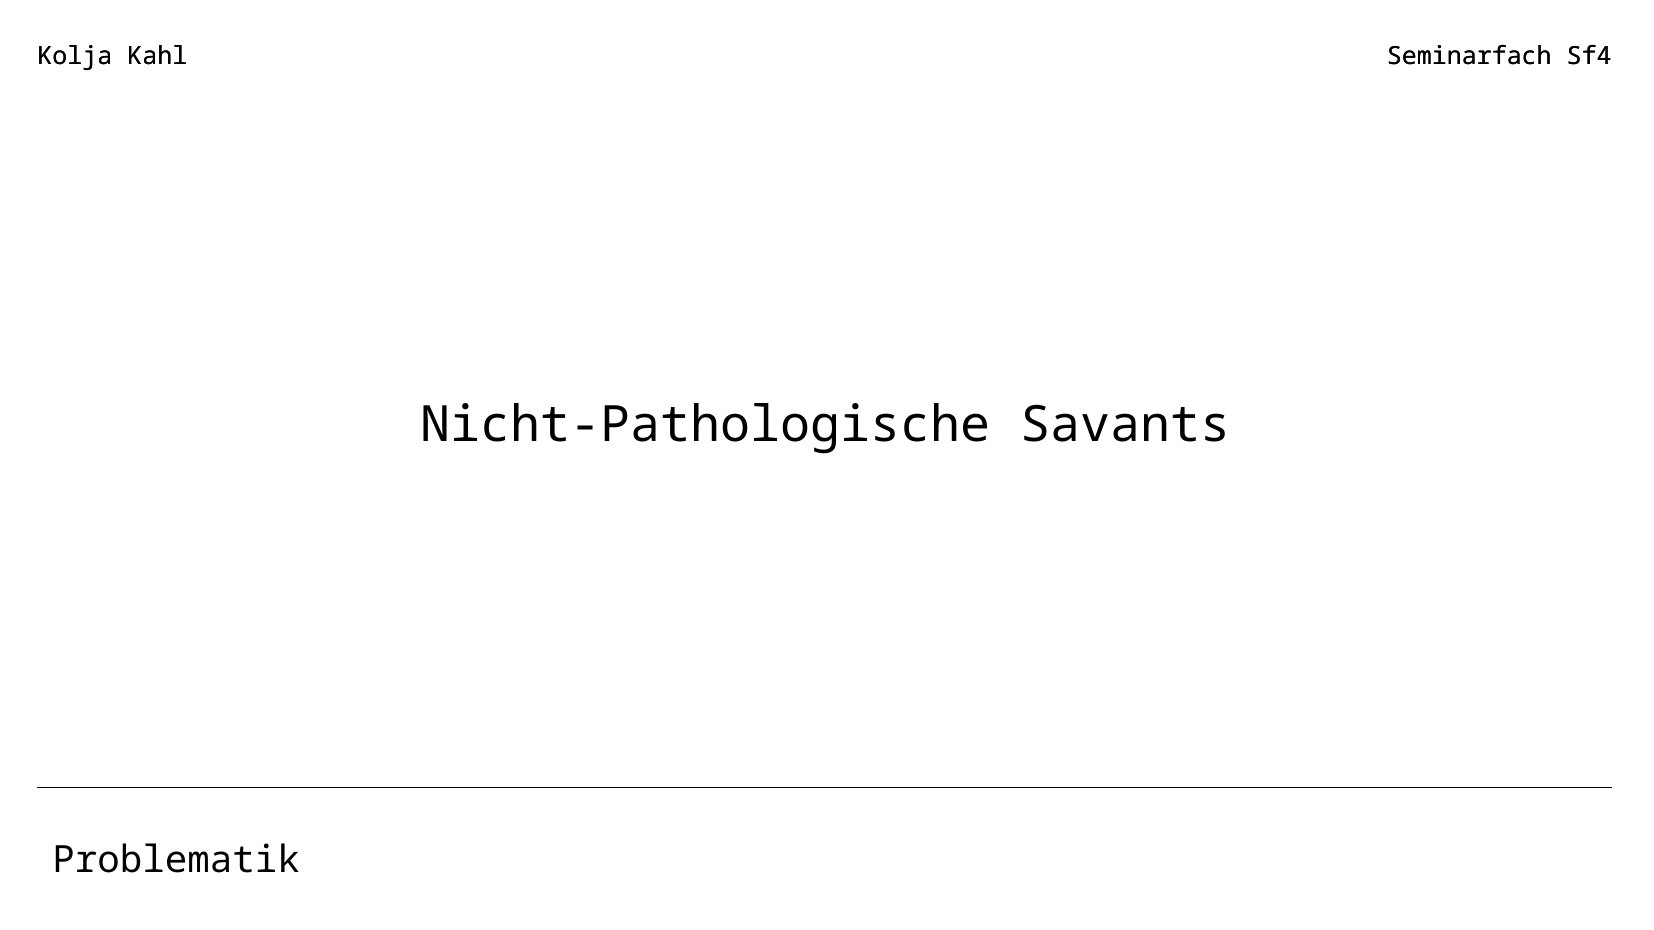

Kolja Kahl
Seminarfach Sf4
Kolja Kahl
Seminarfach Sf4
Nicht-Pathologische Savants
Problematik